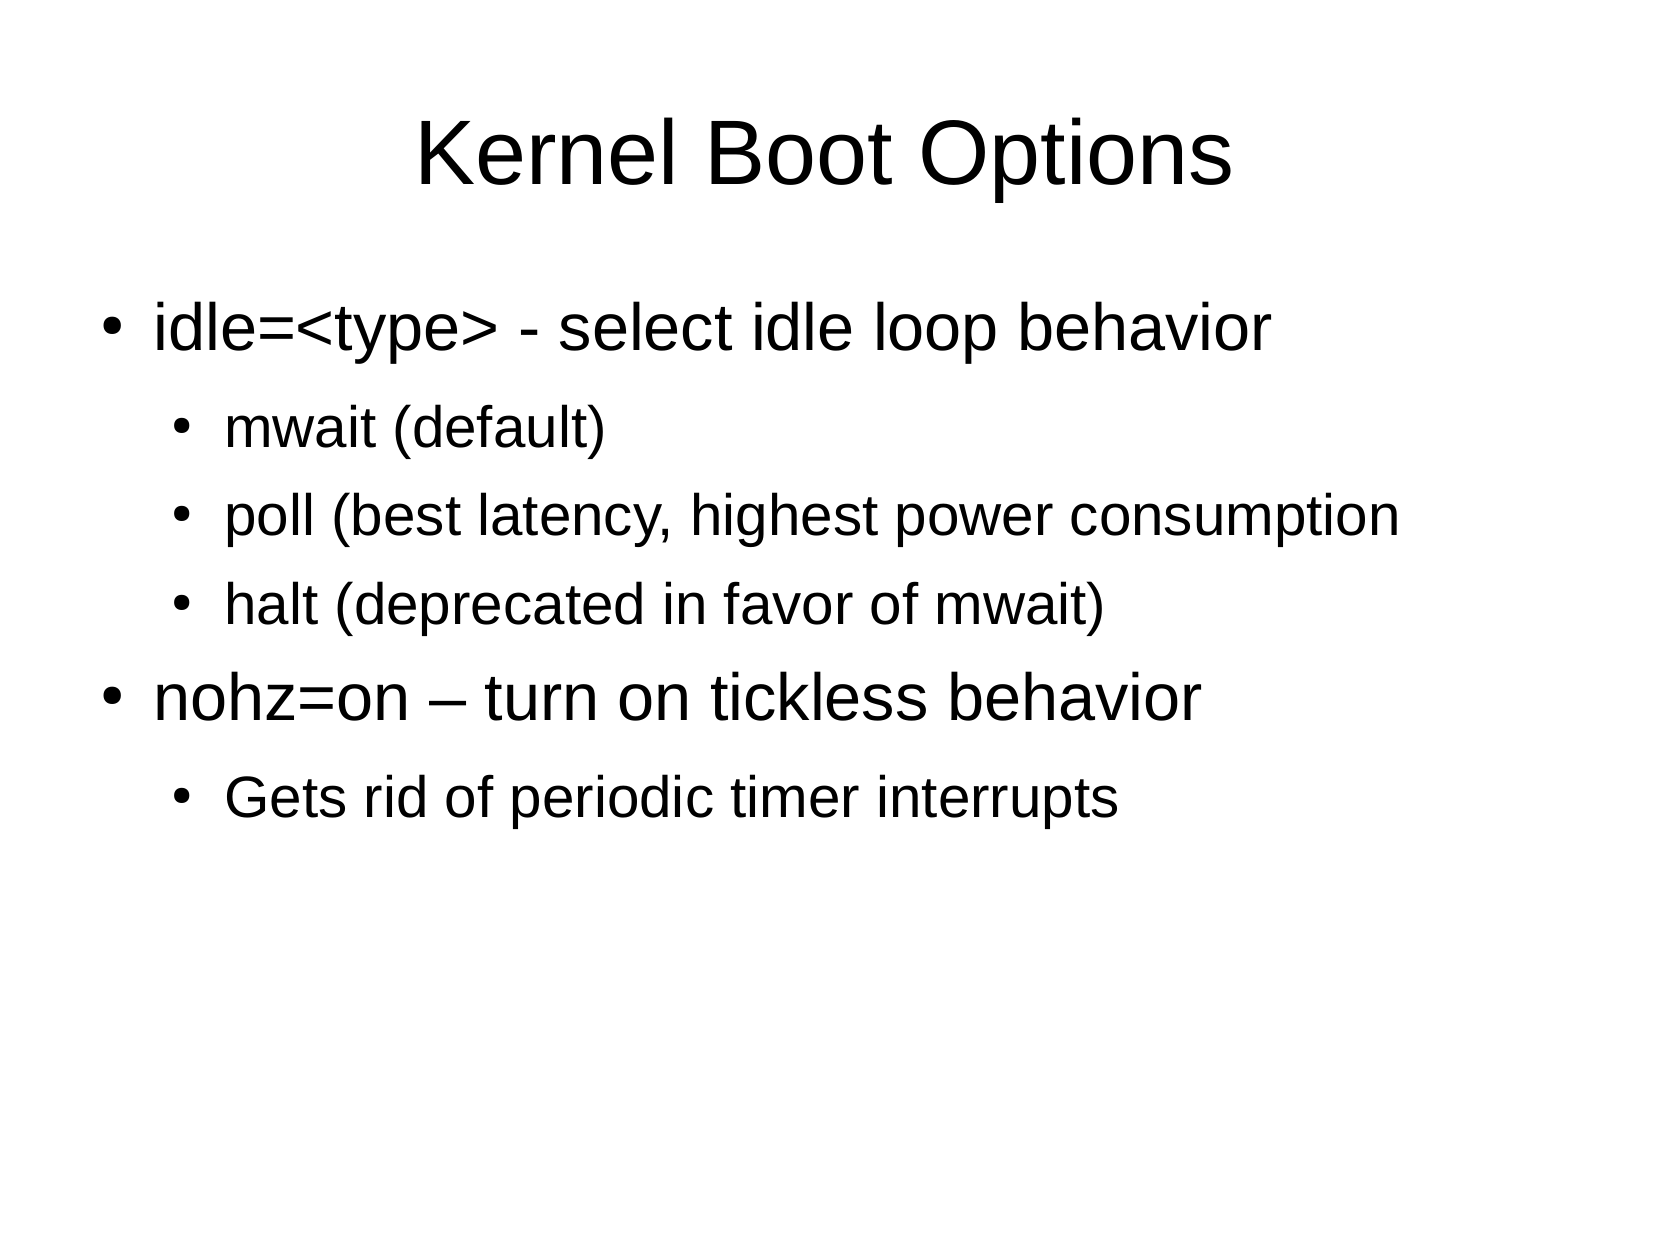

# Kernel Boot Options
idle=<type> - select idle loop behavior
mwait (default)
poll (best latency, highest power consumption
halt (deprecated in favor of mwait)
nohz=on – turn on tickless behavior
Gets rid of periodic timer interrupts